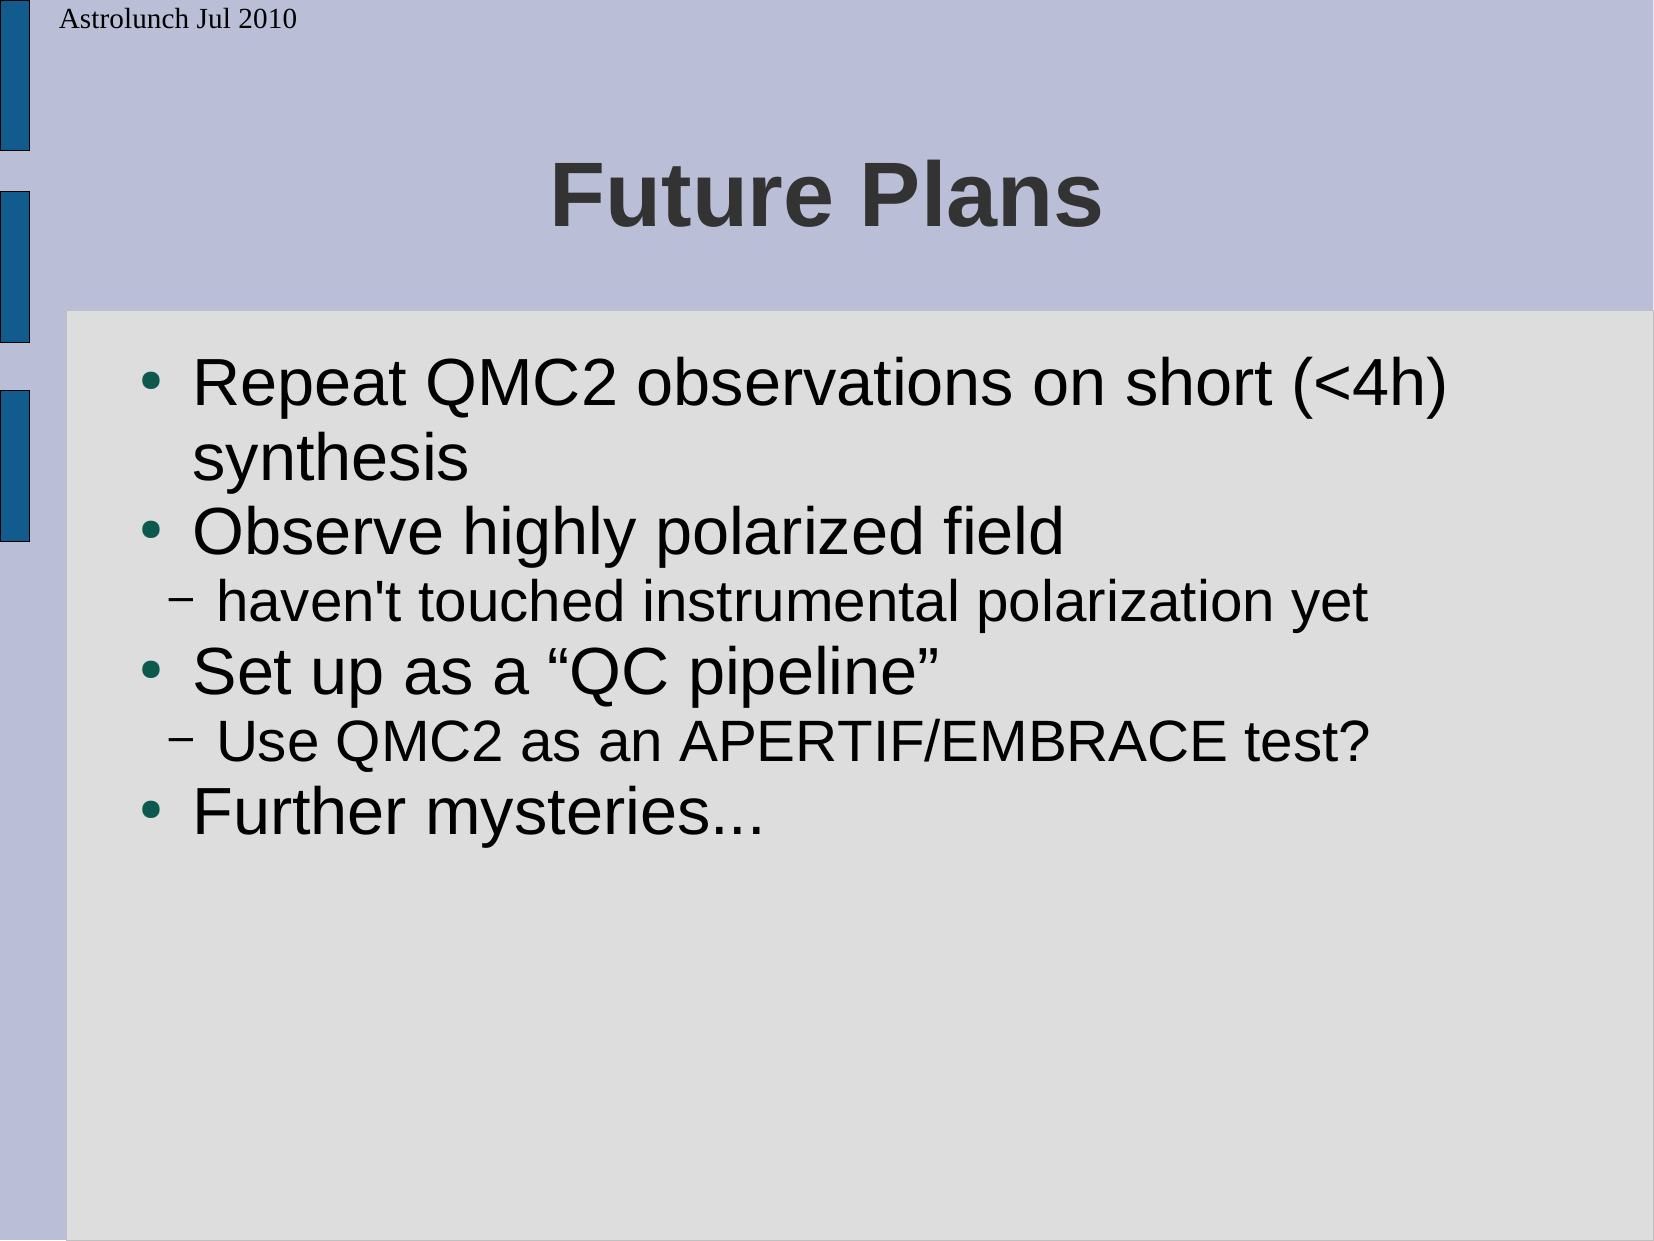

Astrolunch Jul 2010
# Future Plans
Repeat QMC2 observations on short (<4h) synthesis
Observe highly polarized field
haven't touched instrumental polarization yet
Set up as a “QC pipeline”
Use QMC2 as an APERTIF/EMBRACE test?
Further mysteries...